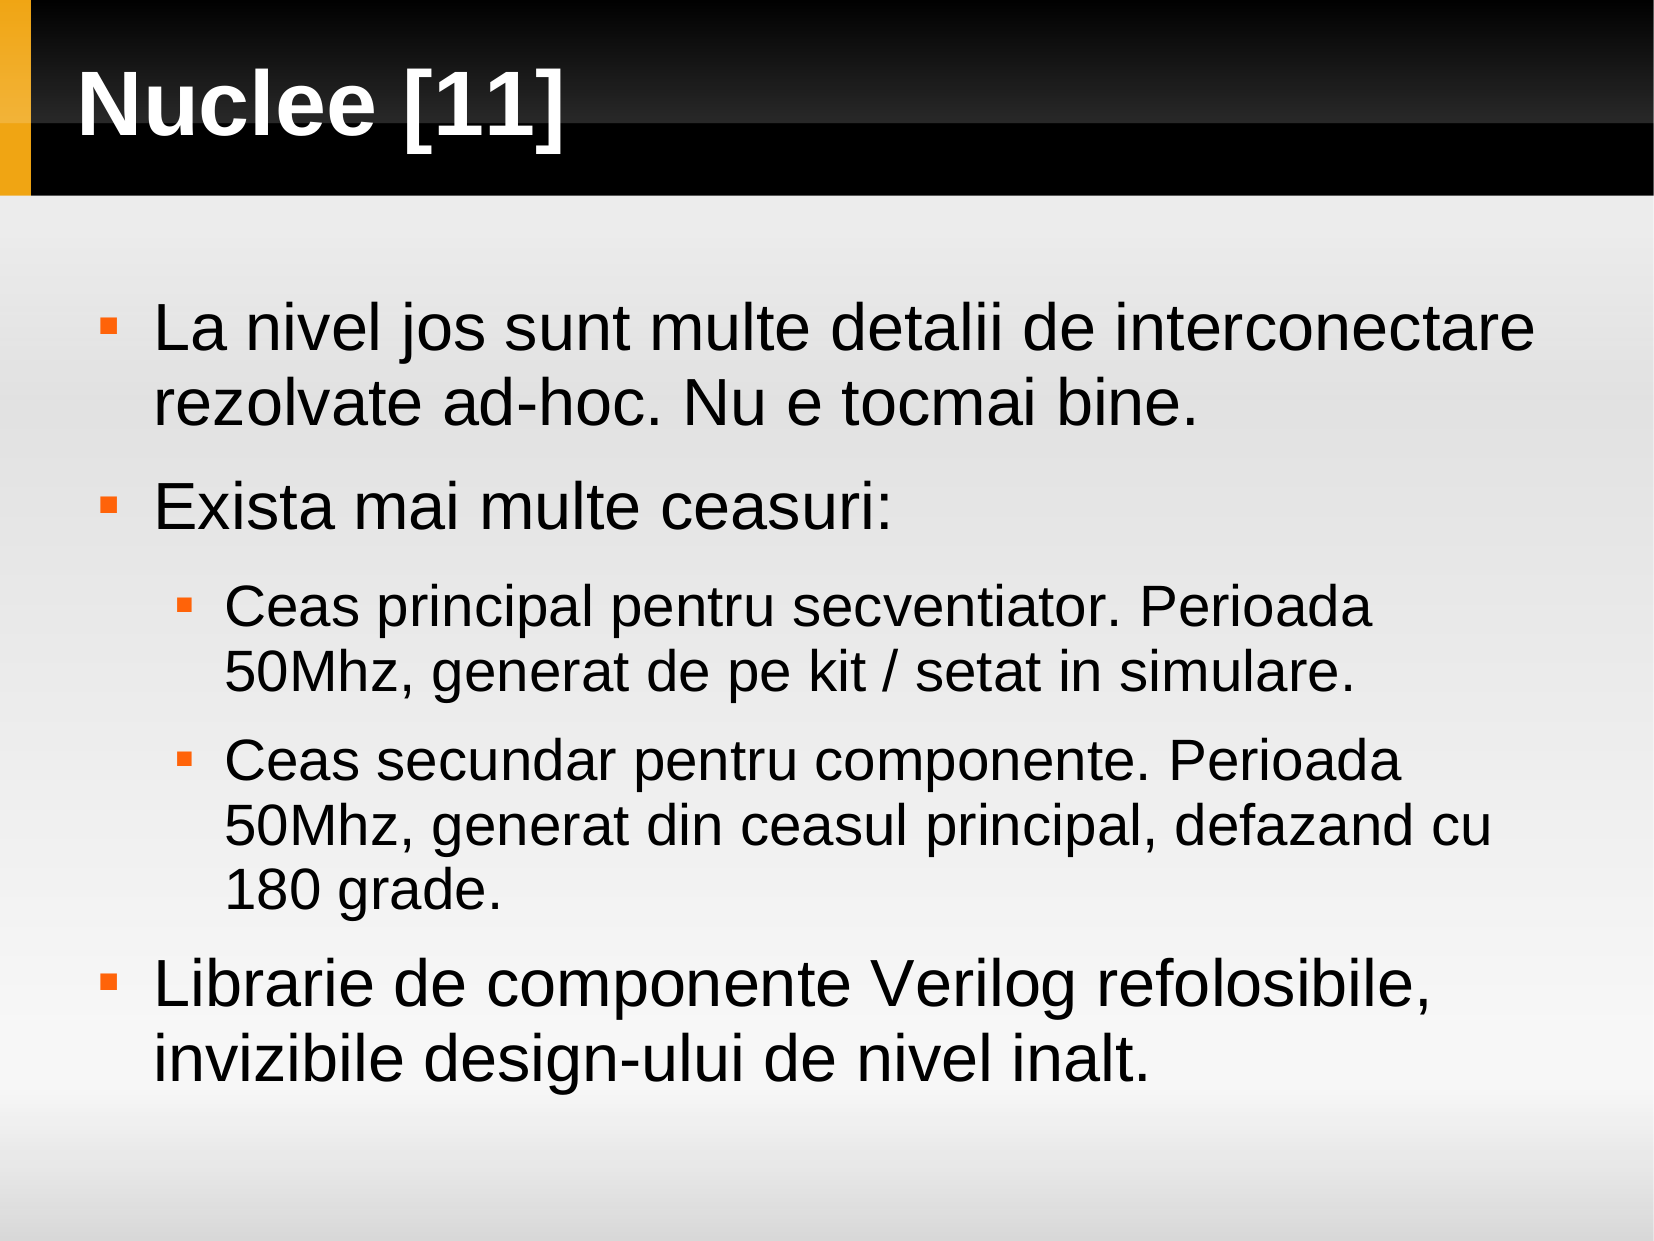

# Nuclee [11]
La nivel jos sunt multe detalii de interconectare rezolvate ad-hoc. Nu e tocmai bine.
Exista mai multe ceasuri:
Ceas principal pentru secventiator. Perioada 50Mhz, generat de pe kit / setat in simulare.
Ceas secundar pentru componente. Perioada 50Mhz, generat din ceasul principal, defazand cu 180 grade.
Librarie de componente Verilog refolosibile, invizibile design-ului de nivel inalt.